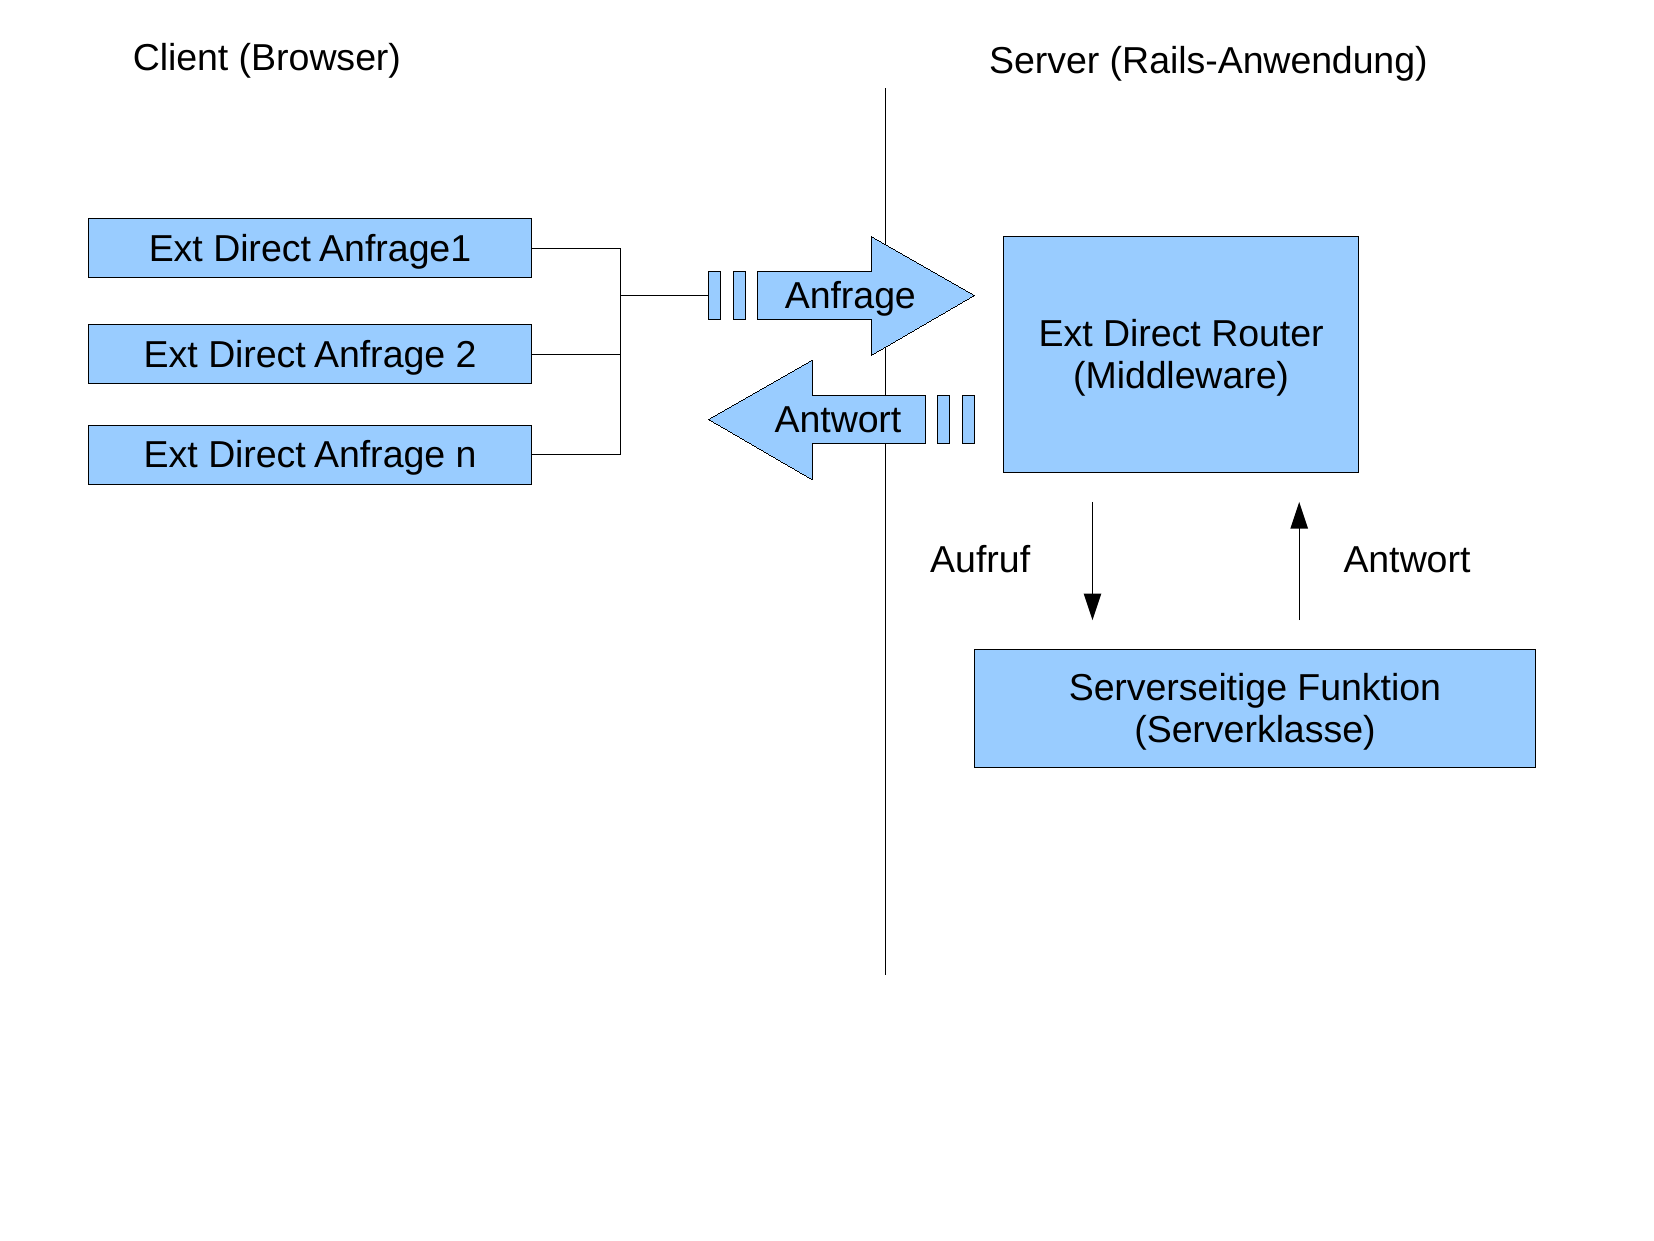

Client (Browser)
Server (Rails-Anwendung)
Ext Direct Anfrage1
 Anfrage
Ext Direct Router
(Middleware)
Ext Direct Anfrage 2
Antwort
Ext Direct Anfrage n
Aufruf
Antwort
Serverseitige Funktion
(Serverklasse)